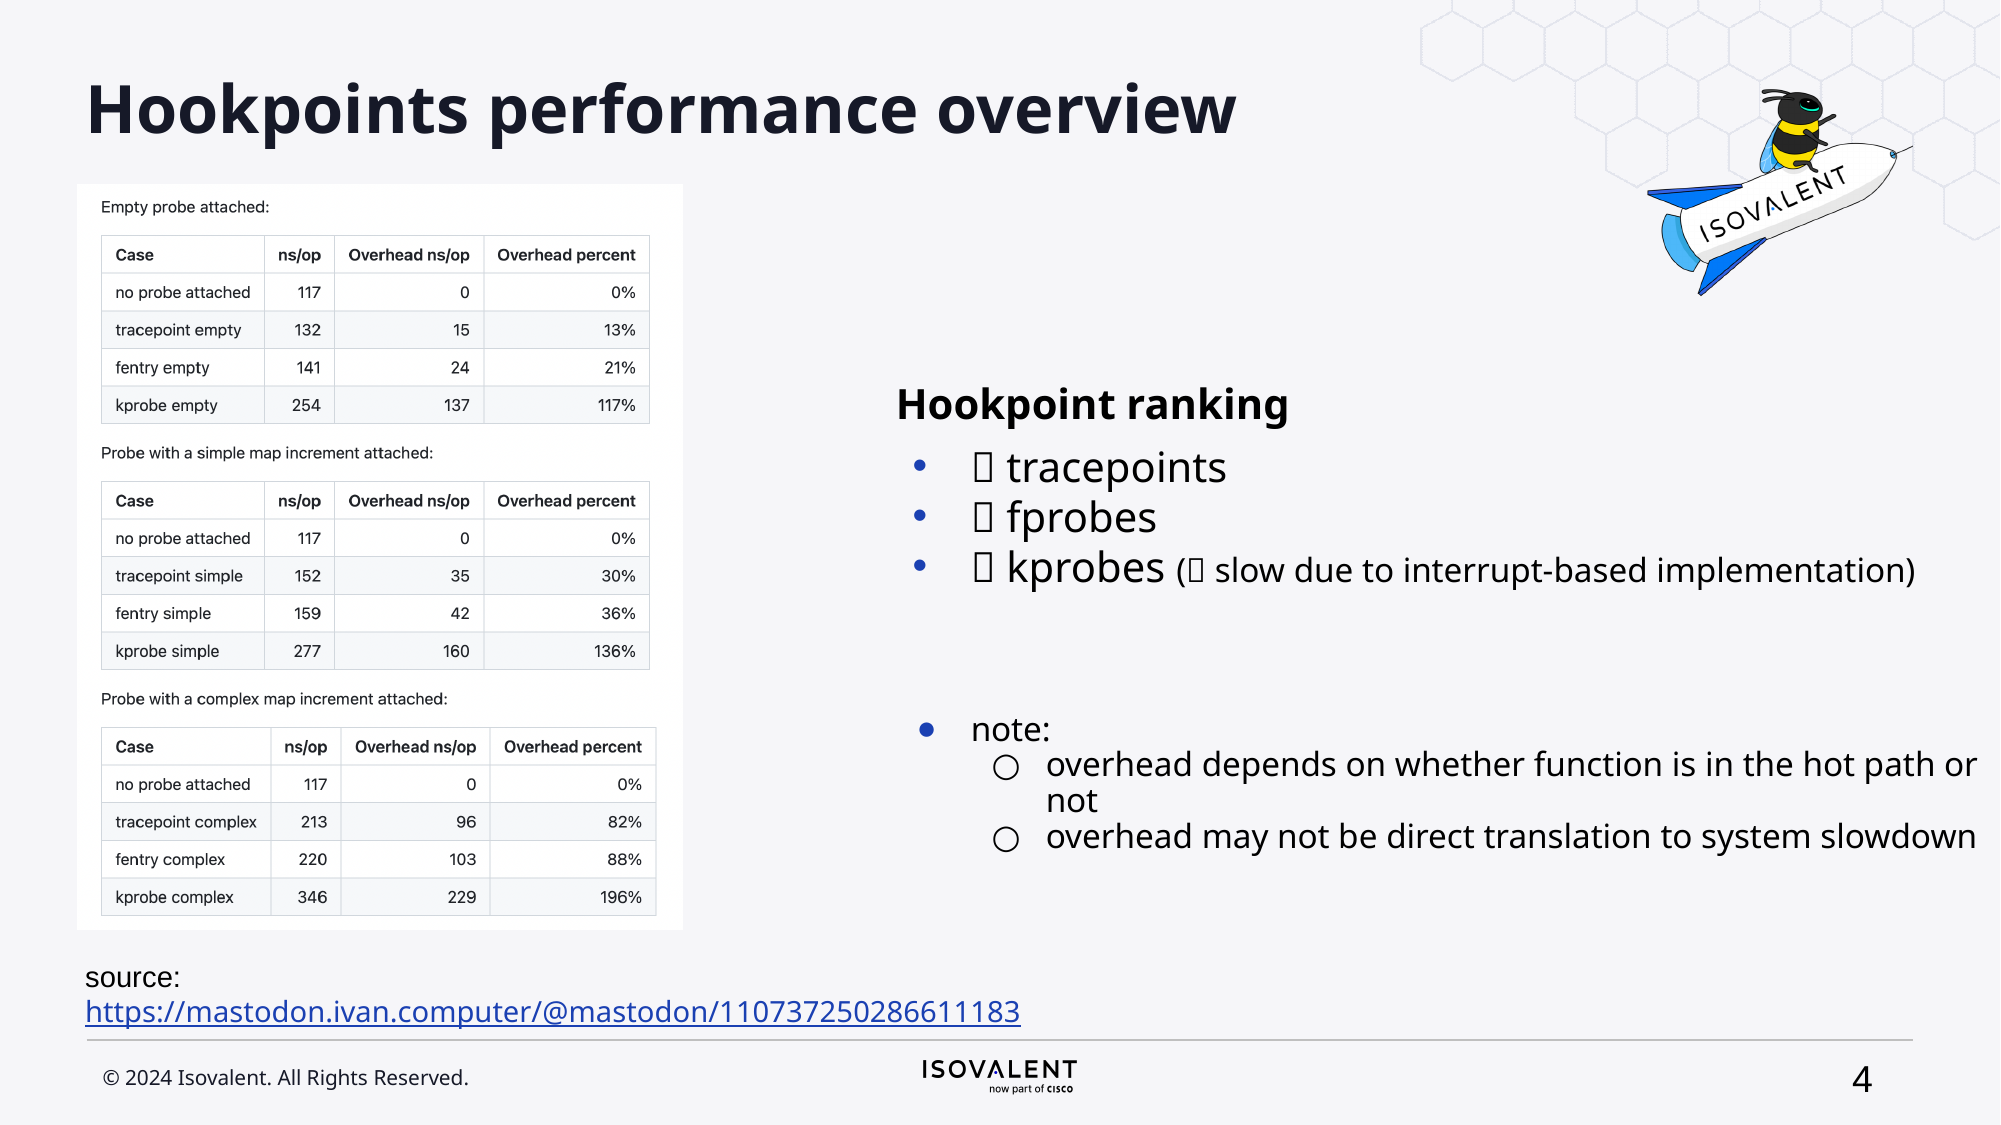

# Hookpoints performance overview
Hookpoint ranking
🥇 tracepoints
🥈 fprobes
🥉 kprobes (🦥 slow due to interrupt-based implementation)
note:
overhead depends on whether function is in the hot path or not
overhead may not be direct translation to system slowdown
source: https://mastodon.ivan.computer/@mastodon/110737250286611183